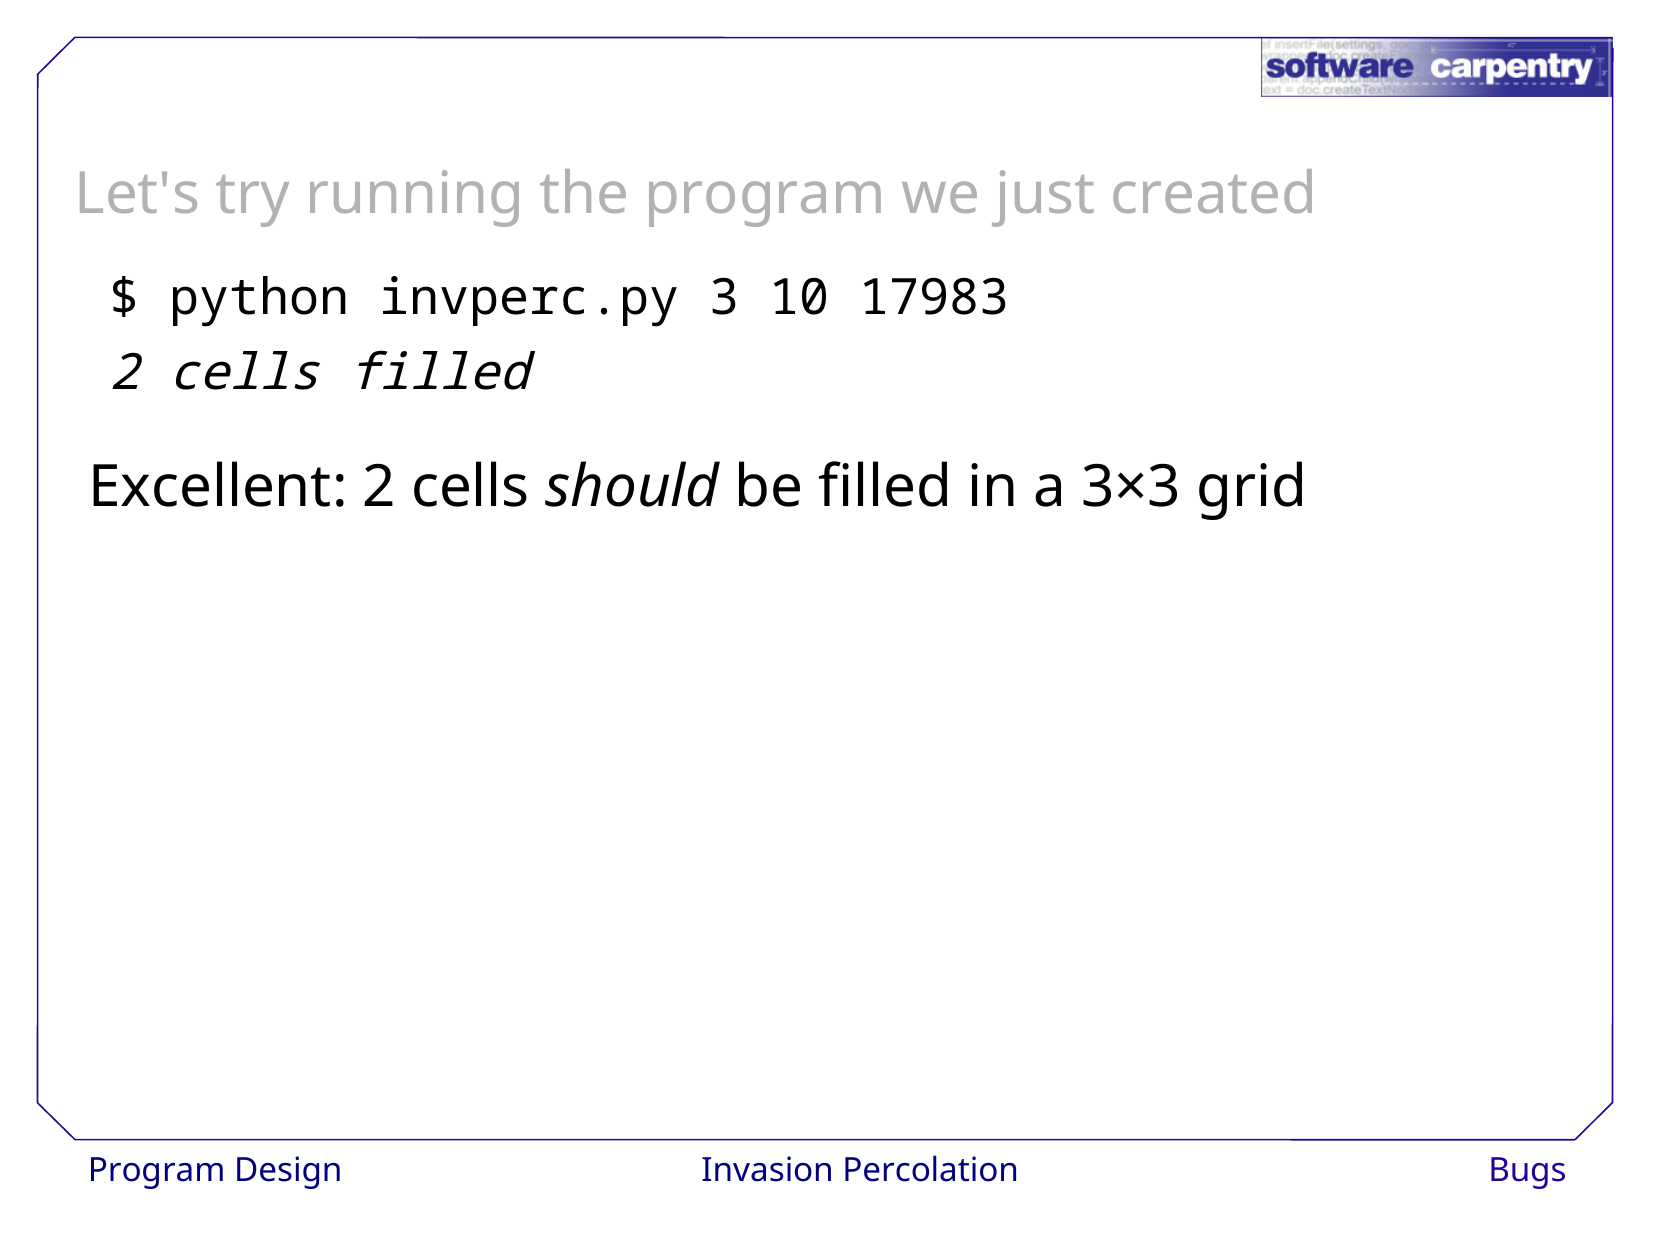

Let's try running the program we just created
$ python invperc.py 3 10 17983
2 cells filled
Excellent: 2 cells should be filled in a 3×3 grid